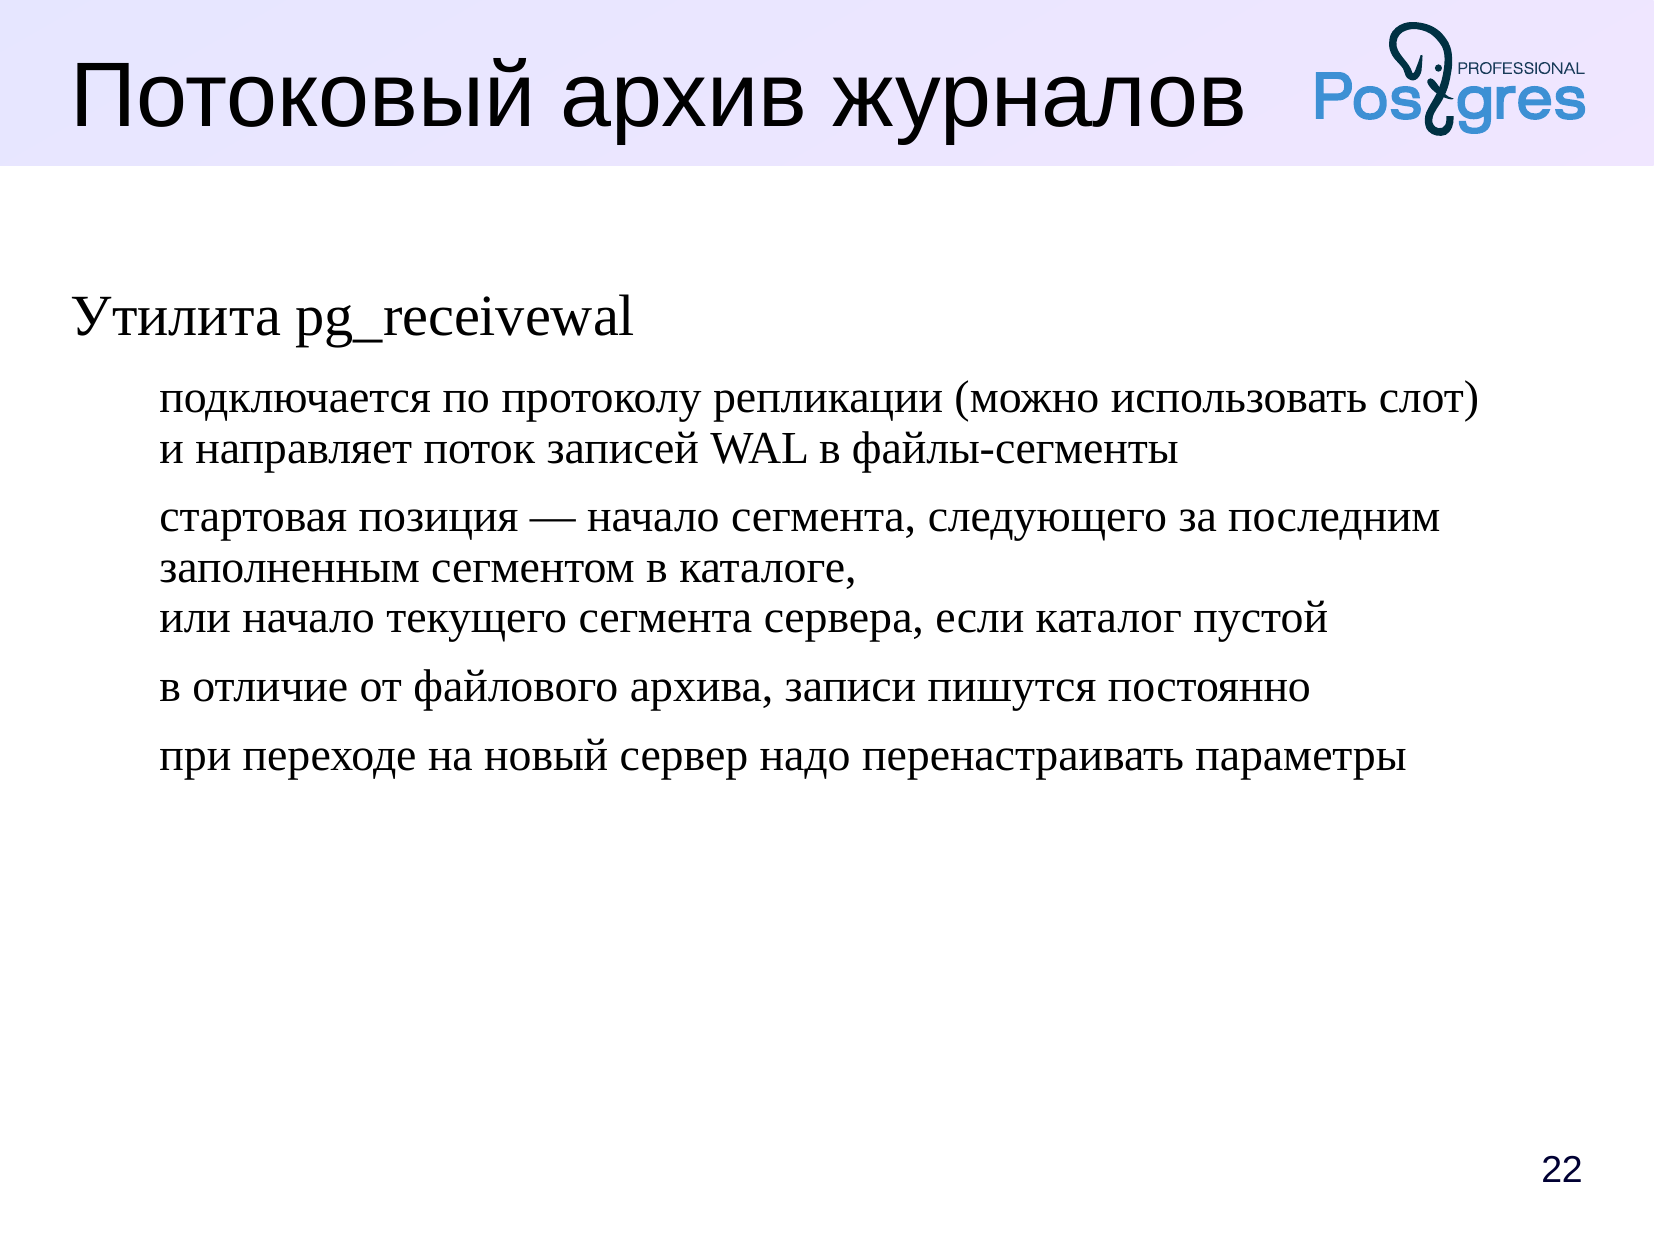

# Потоковый архив журналов
Утилита pg_receivewal
подключается по протоколу репликации (можно использовать слот)
и направляет поток записей WAL в файлы-сегменты
стартовая позиция — начало сегмента, следующего за последним заполненным сегментом в каталоге,
или начало текущего сегмента сервера, если каталог пустой
в отличие от файлового архива, записи пишутся постоянно
при переходе на новый сервер надо перенастраивать параметры